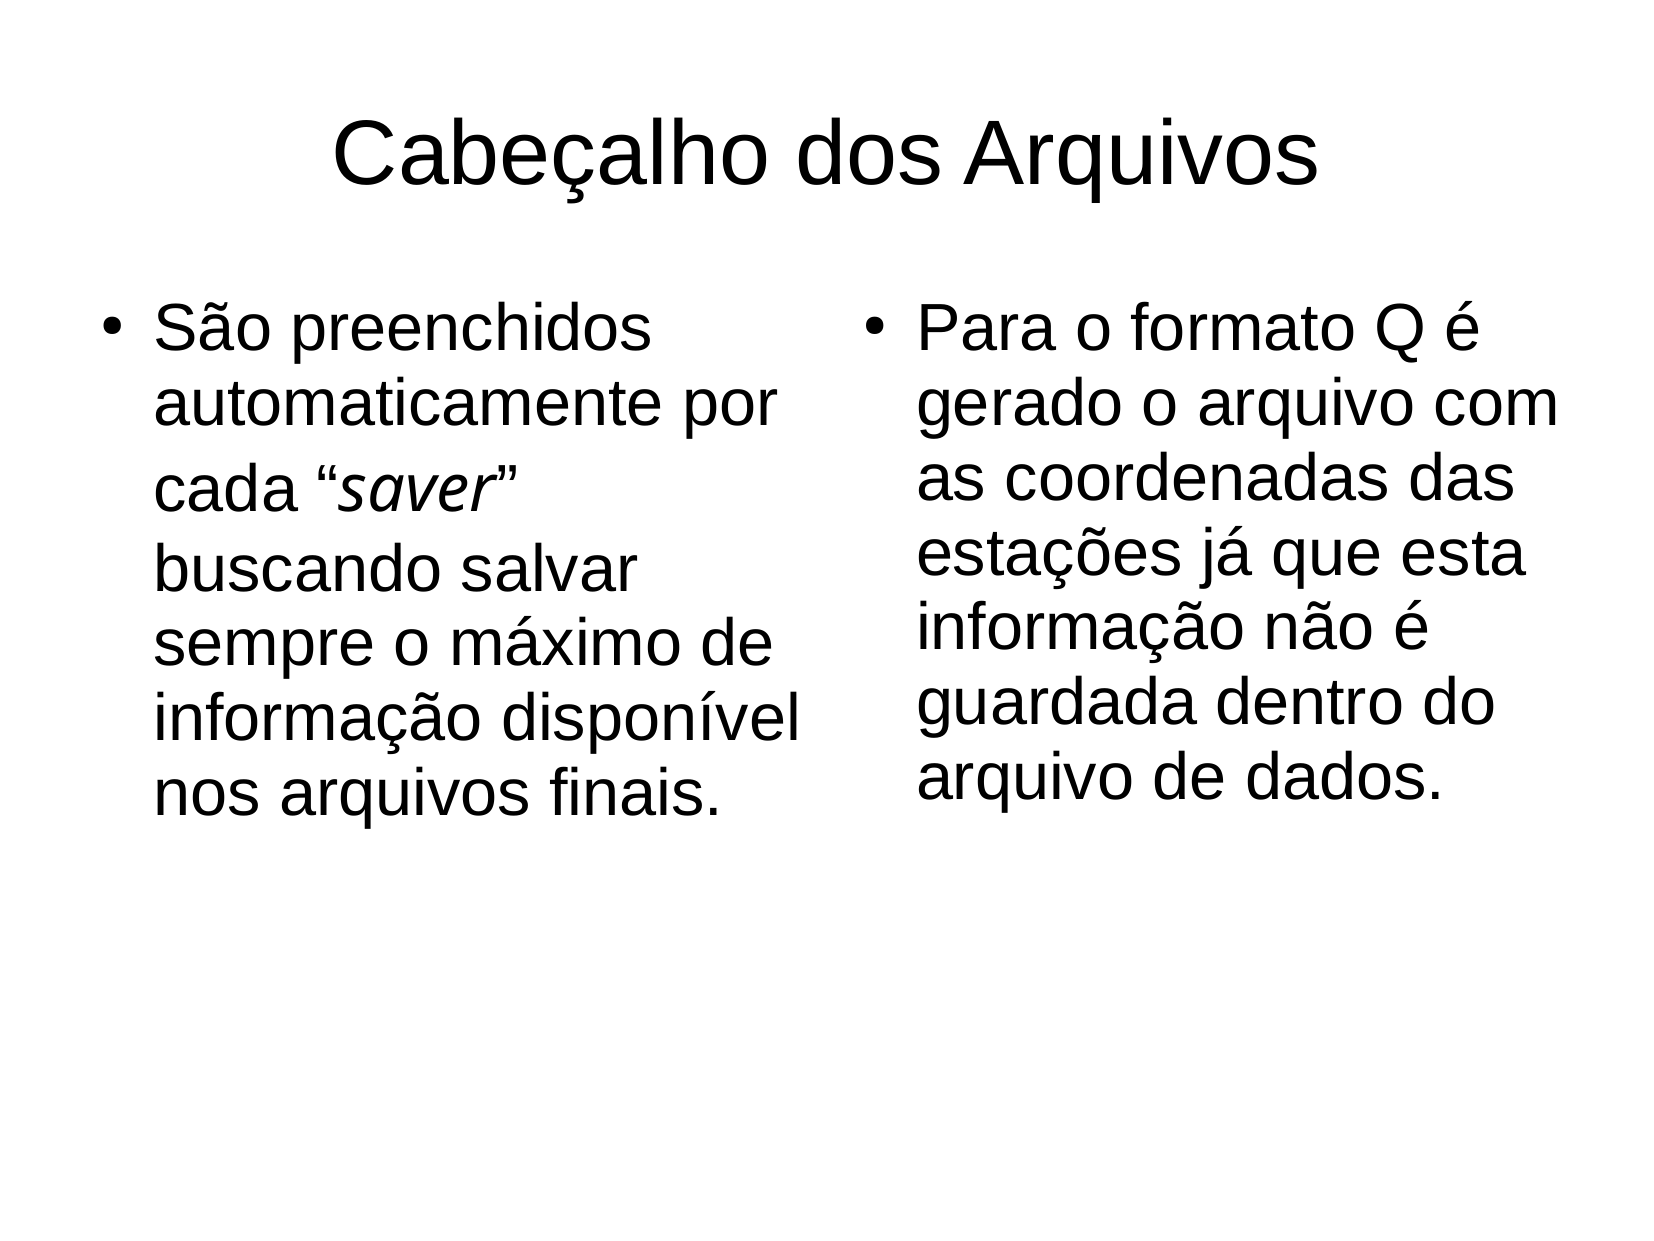

# Cabeçalho dos Arquivos
São preenchidos automaticamente por cada “saver” buscando salvar sempre o máximo de informação disponível nos arquivos finais.
Para o formato Q é gerado o arquivo com as coordenadas das estações já que esta informação não é guardada dentro do arquivo de dados.